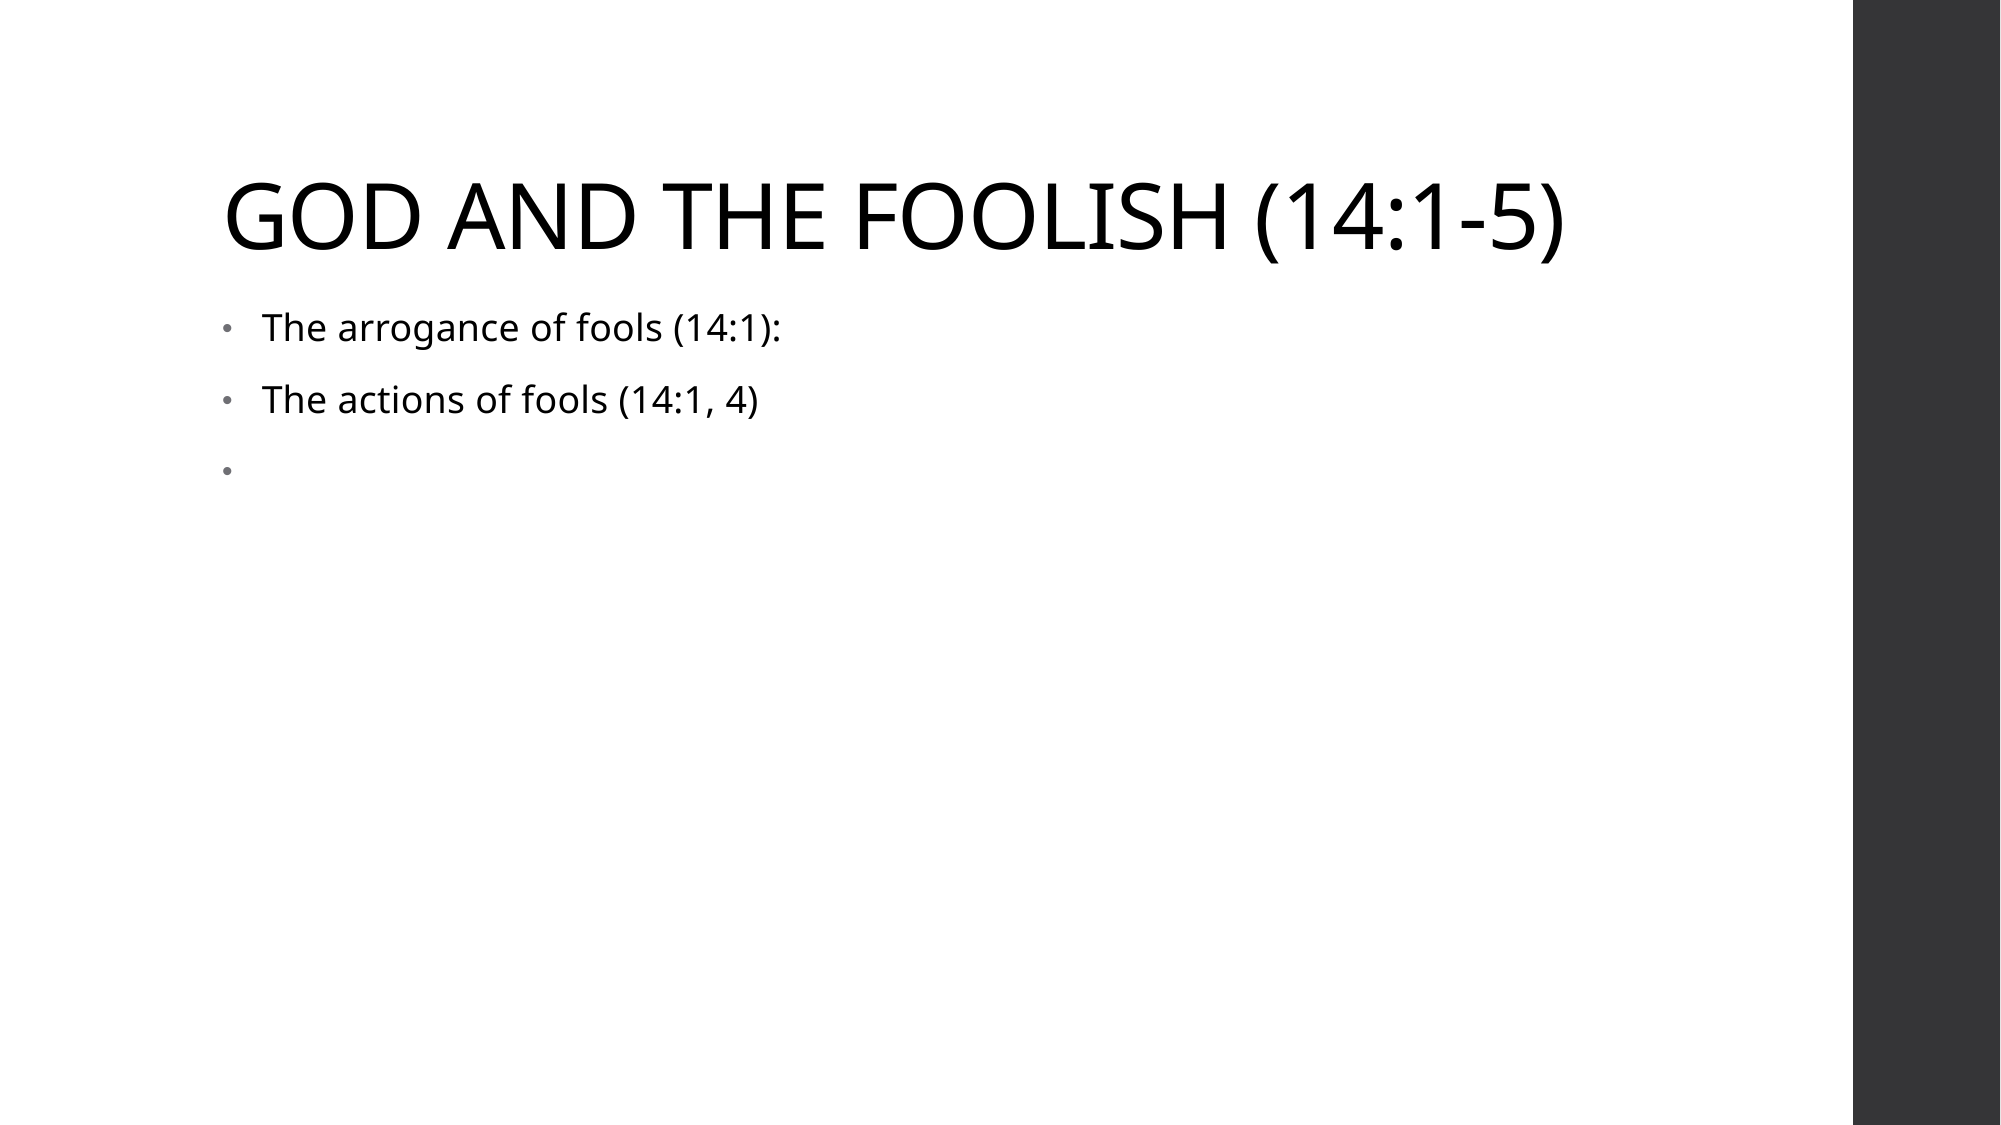

# GOD AND THE FOOLISH (14:1-5)
 The arrogance of fools (14:1):
 The actions of fools (14:1, 4)